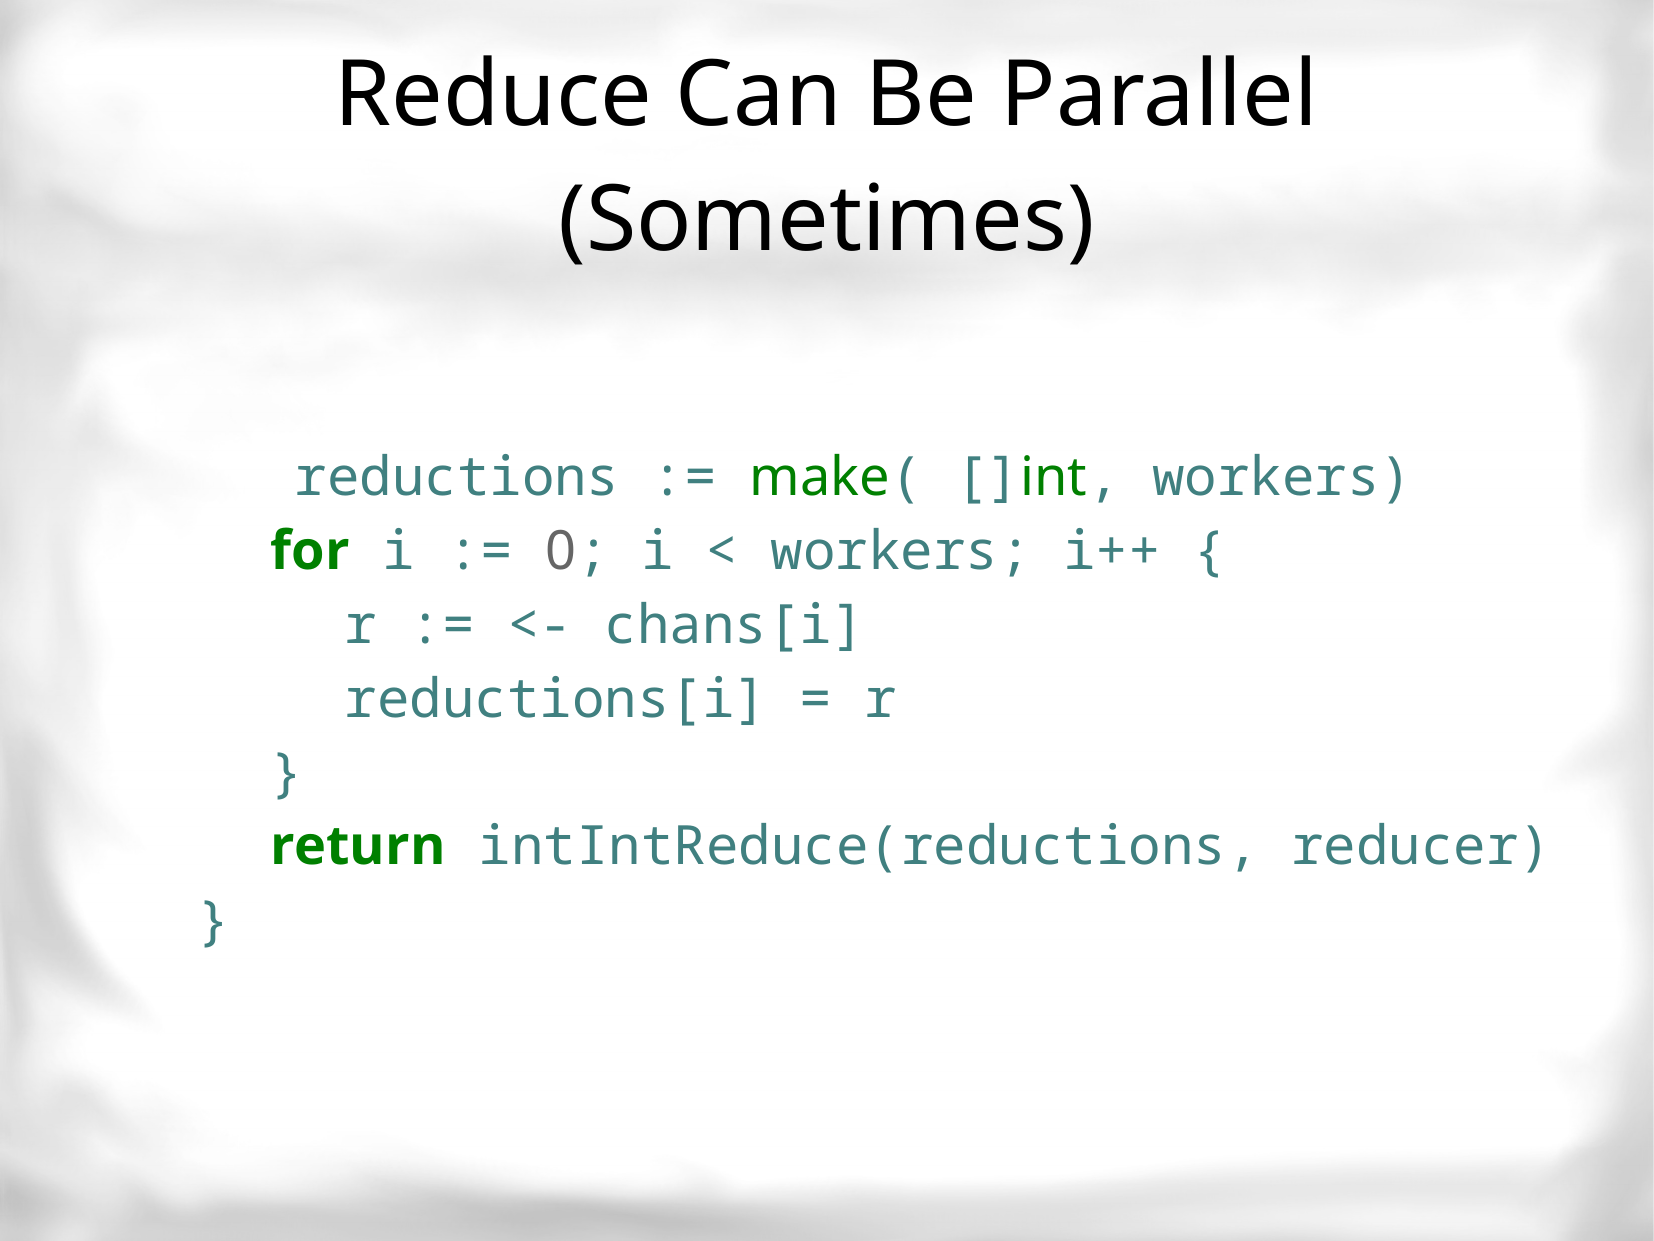

# Reduce Can Be Parallel (Sometimes)
 reductions := make( []int, workers)
	for i := 0; i < workers; i++ {
		r := <- chans[i]
		reductions[i] = r
	}
	return intIntReduce(reductions, reducer)
}